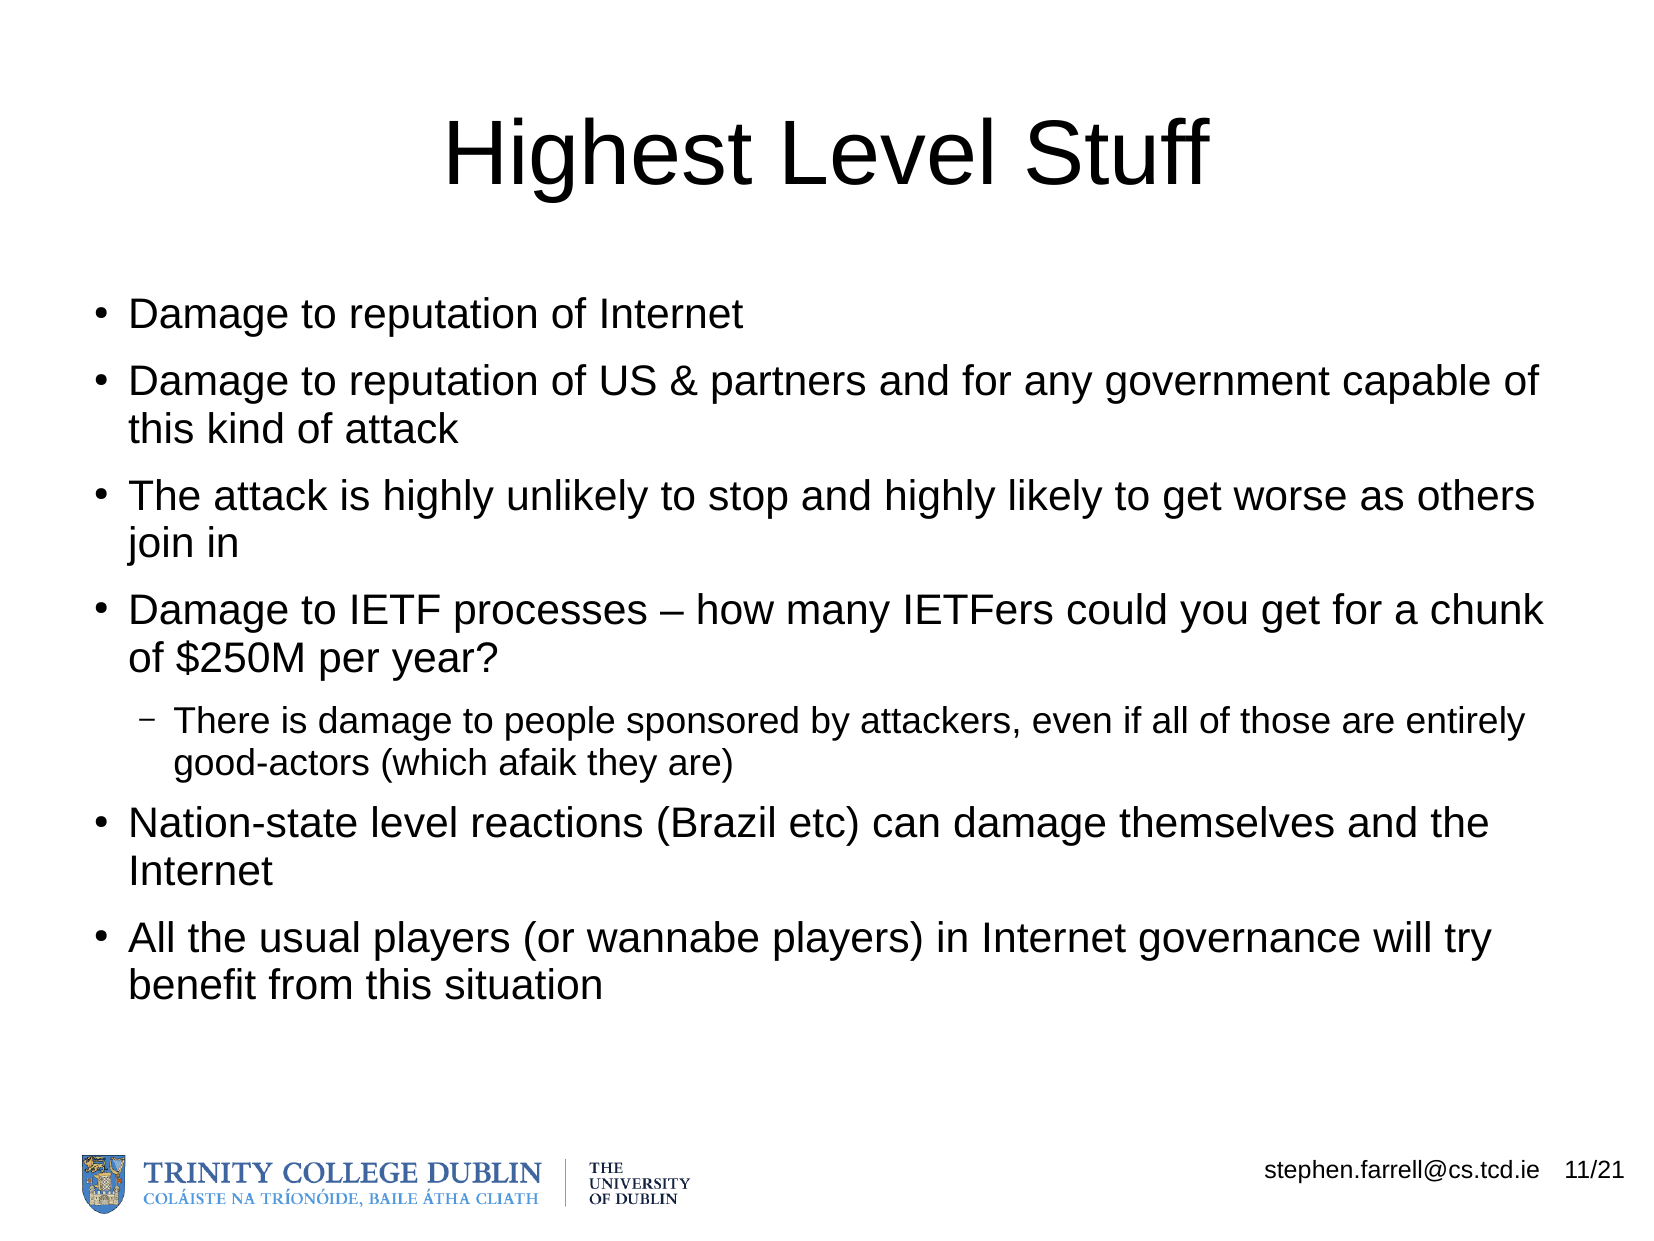

# Highest Level Stuff
Damage to reputation of Internet
Damage to reputation of US & partners and for any government capable of this kind of attack
The attack is highly unlikely to stop and highly likely to get worse as others join in
Damage to IETF processes – how many IETFers could you get for a chunk of $250M per year?
There is damage to people sponsored by attackers, even if all of those are entirely good-actors (which afaik they are)
Nation-state level reactions (Brazil etc) can damage themselves and the Internet
All the usual players (or wannabe players) in Internet governance will try benefit from this situation